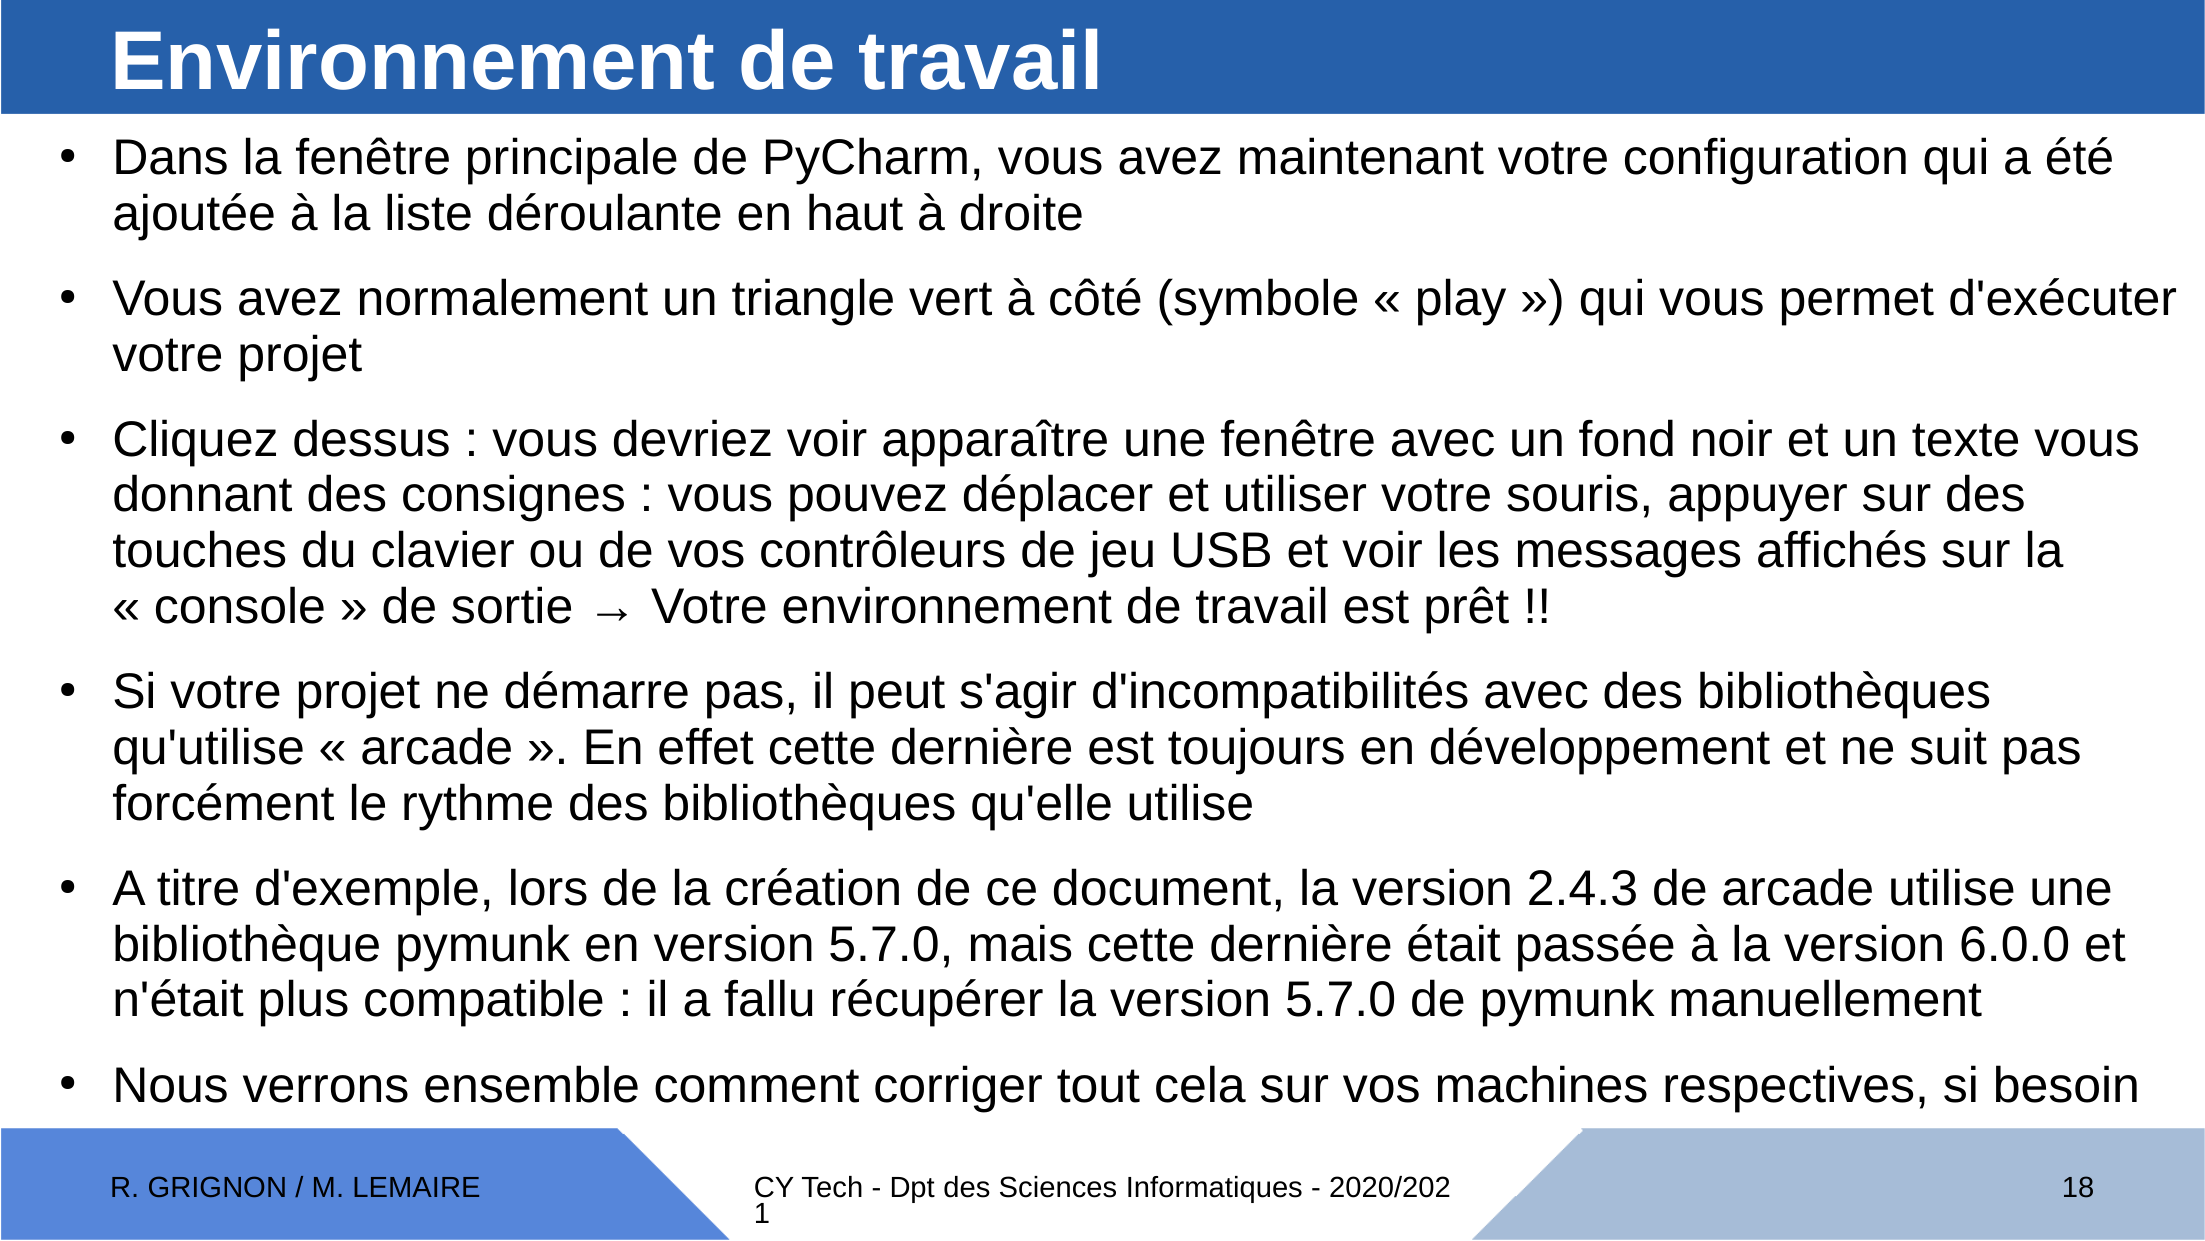

# Environnement de travail
Dans la fenêtre principale de PyCharm, vous avez maintenant votre configuration qui a été ajoutée à la liste déroulante en haut à droite
Vous avez normalement un triangle vert à côté (symbole « play ») qui vous permet d'exécuter votre projet
Cliquez dessus : vous devriez voir apparaître une fenêtre avec un fond noir et un texte vous donnant des consignes : vous pouvez déplacer et utiliser votre souris, appuyer sur des touches du clavier ou de vos contrôleurs de jeu USB et voir les messages affichés sur la « console » de sortie → Votre environnement de travail est prêt !!
Si votre projet ne démarre pas, il peut s'agir d'incompatibilités avec des bibliothèques qu'utilise « arcade ». En effet cette dernière est toujours en développement et ne suit pas forcément le rythme des bibliothèques qu'elle utilise
A titre d'exemple, lors de la création de ce document, la version 2.4.3 de arcade utilise une bibliothèque pymunk en version 5.7.0, mais cette dernière était passée à la version 6.0.0 et n'était plus compatible : il a fallu récupérer la version 5.7.0 de pymunk manuellement
Nous verrons ensemble comment corriger tout cela sur vos machines respectives, si besoin
R. GRIGNON / M. LEMAIRE
CY Tech - Dpt des Sciences Informatiques - 2020/2021
18